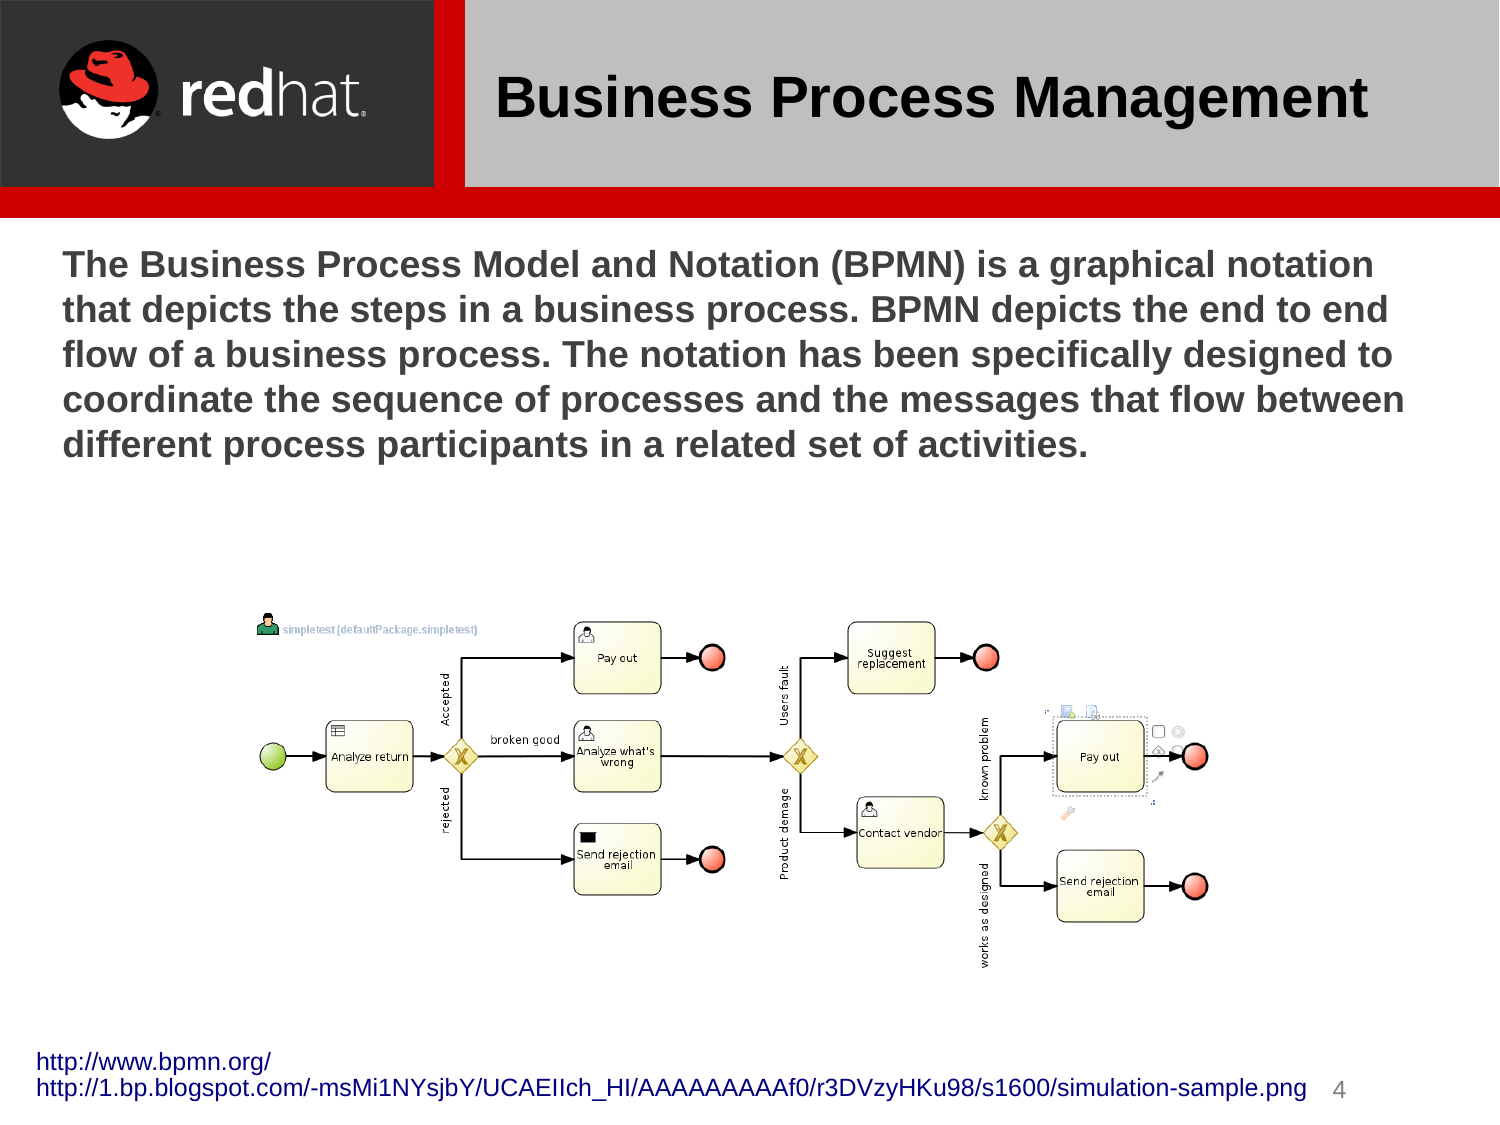

# Business Process Management
The Business Process Model and Notation (BPMN) is a graphical notation that depicts the steps in a business process. BPMN depicts the end to end flow of a business process. The notation has been specifically designed to coordinate the sequence of processes and the messages that flow between different process participants in a related set of activities.
http://www.bpmn.org/
http://1.bp.blogspot.com/-msMi1NYsjbY/UCAEIIch_HI/AAAAAAAAAf0/r3DVzyHKu98/s1600/simulation-sample.png